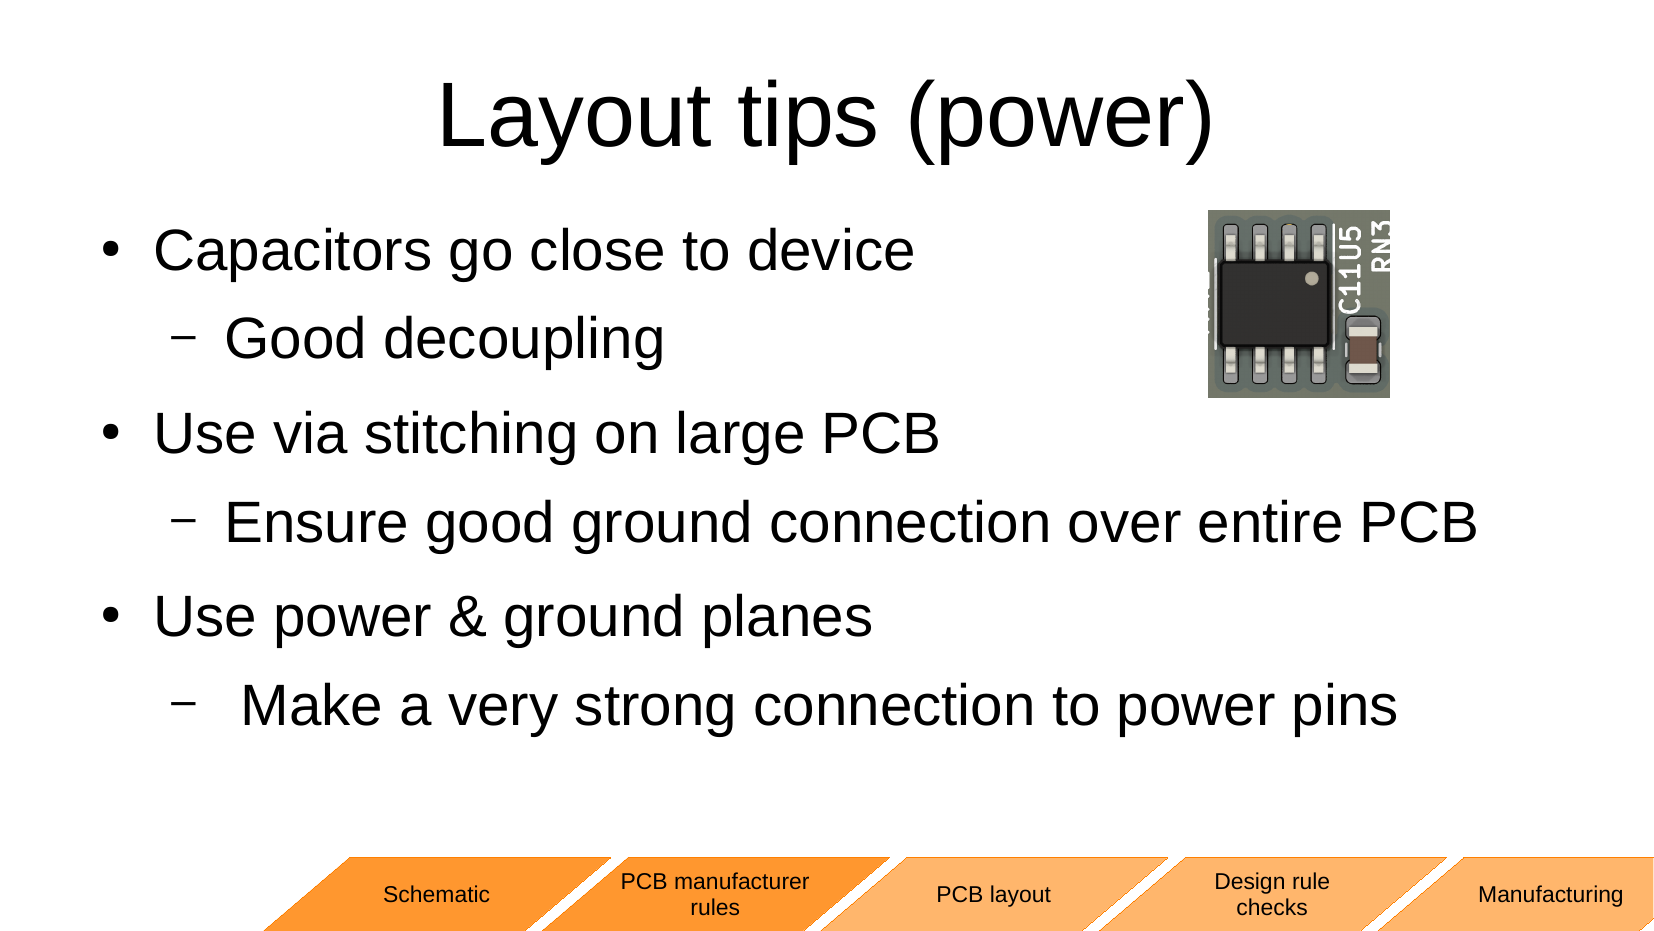

# Layout tips (power)
Capacitors go close to device
Good decoupling
Use via stitching on large PCB
Ensure good ground connection over entire PCB
Use power & ground planes
 Make a very strong connection to power pins
Schematic
PCB manufacturer rules
PCB layout
Design rule checks
Manufacturing